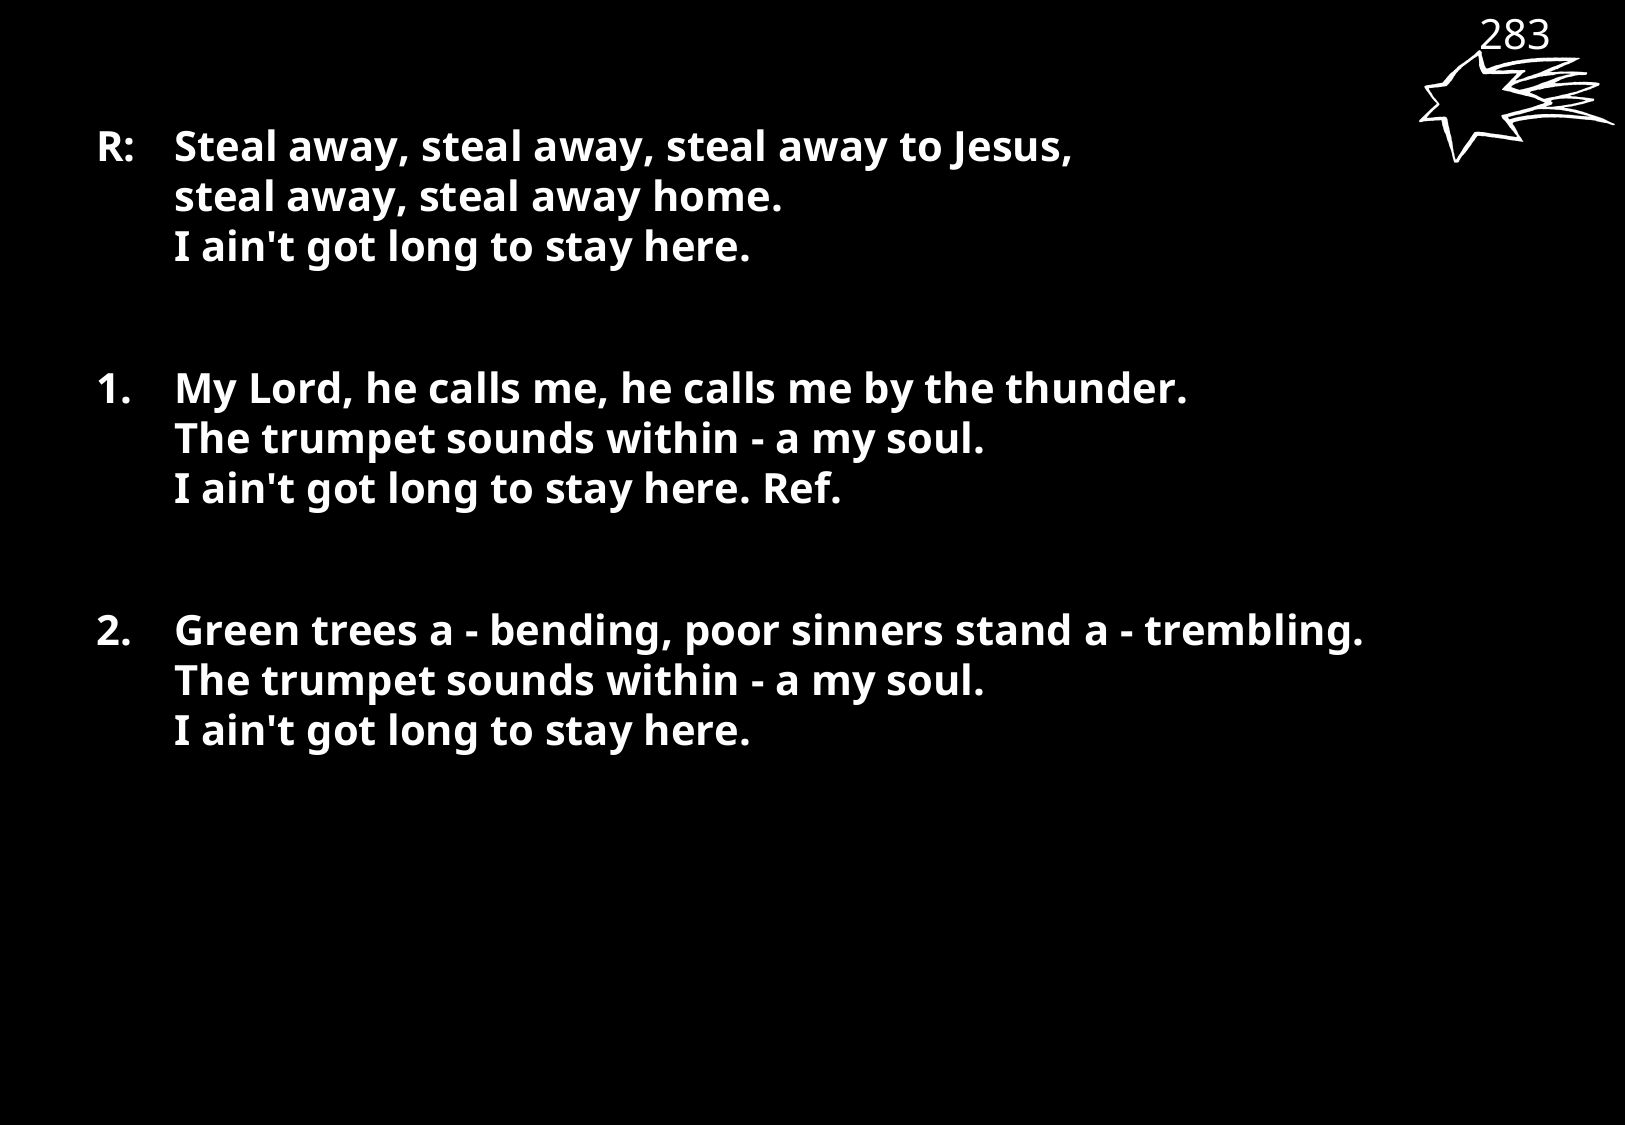

283
# R: 	Steal away, steal away, steal away to Jesus, steal away, steal away home. I ain't got long to stay here.
1.	My Lord, he calls me, he calls me by the thunder.
The trumpet sounds within - a my soul.
I ain't got long to stay here. Ref.
2.	Green trees a - bending, poor sinners stand a - trembling.
The trumpet sounds within - a my soul.
I ain't got long to stay here.